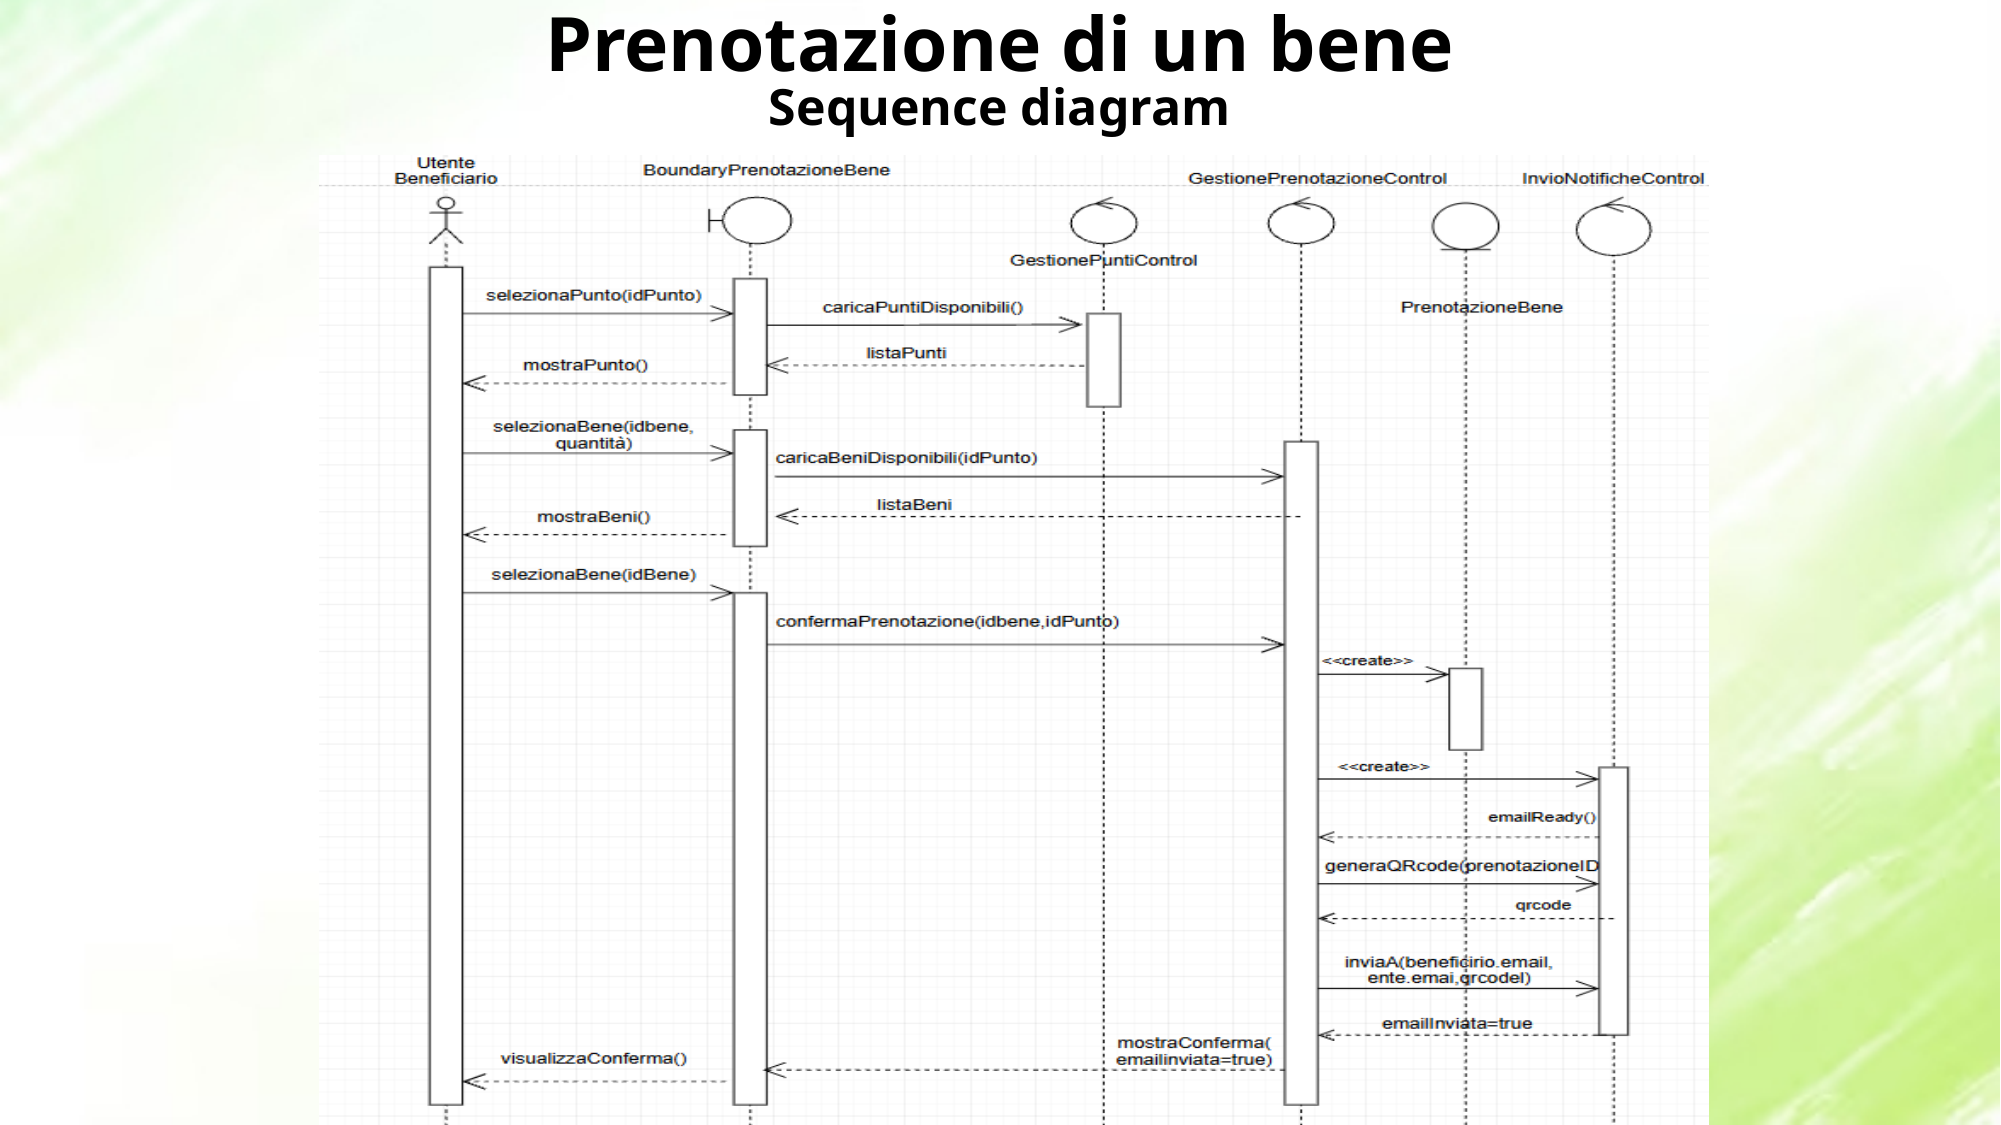

Prenotazione di un bene
#
Sequence diagram